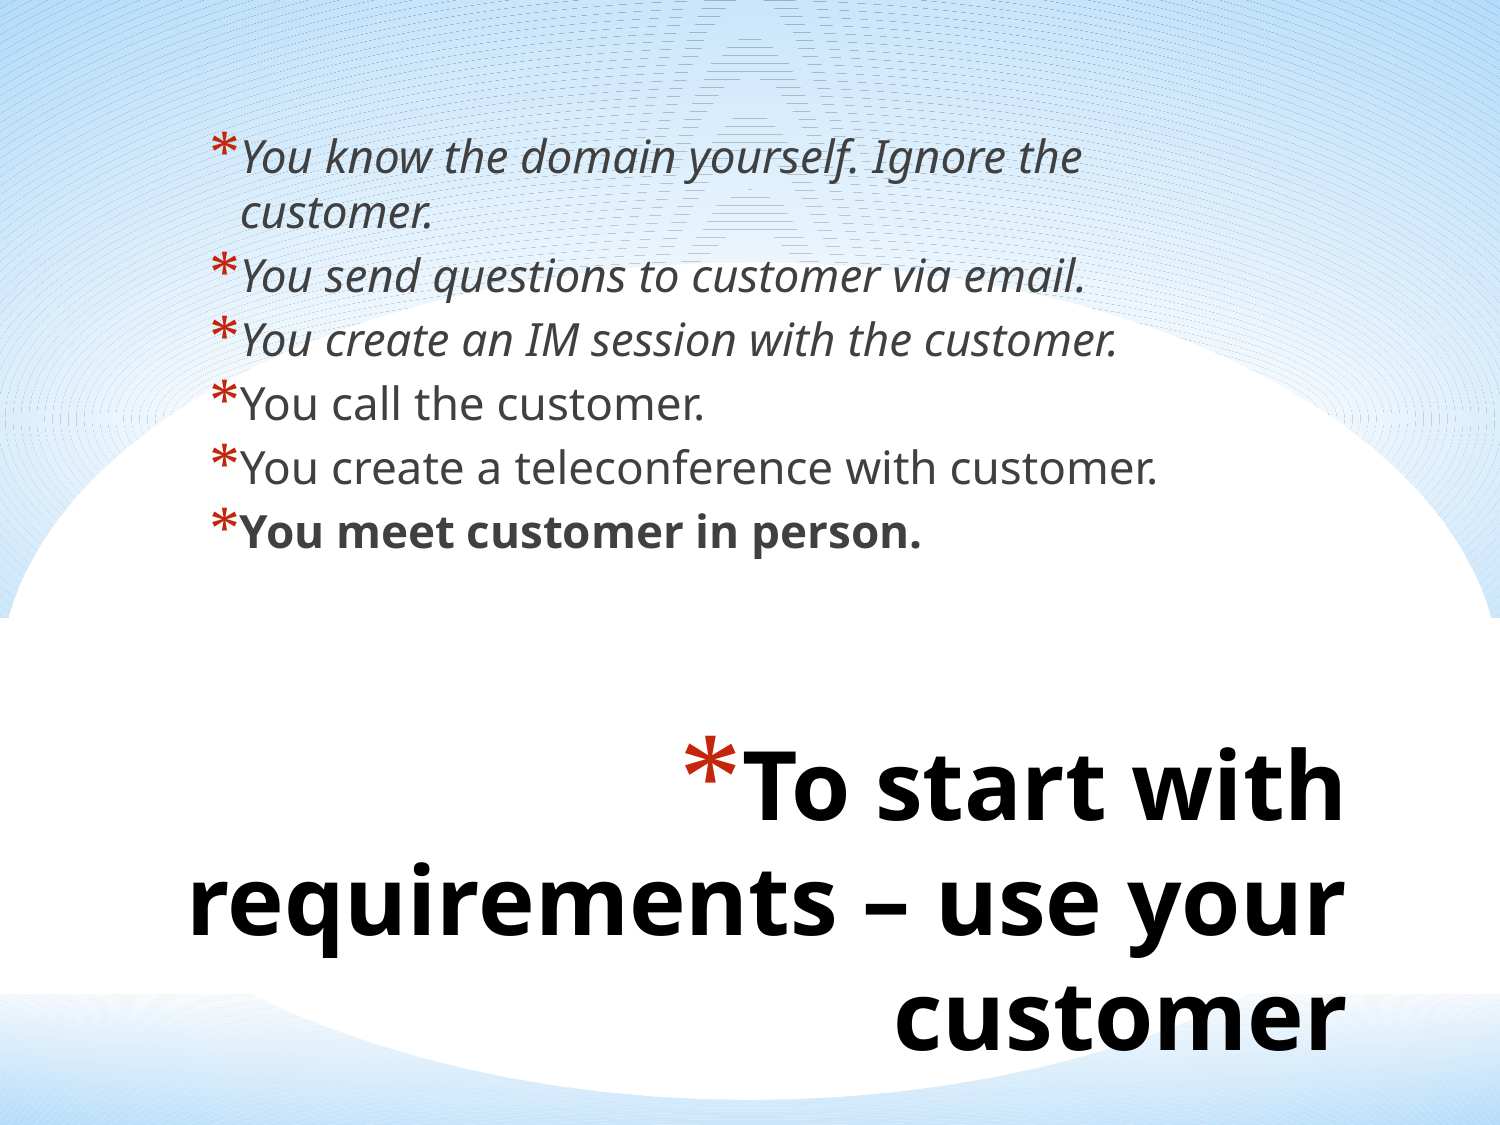

You know the domain yourself. Ignore the customer.
You send questions to customer via email.
You create an IM session with the customer.
You call the customer.
You create a teleconference with customer.
You meet customer in person.
# To start with requirements – use your customer